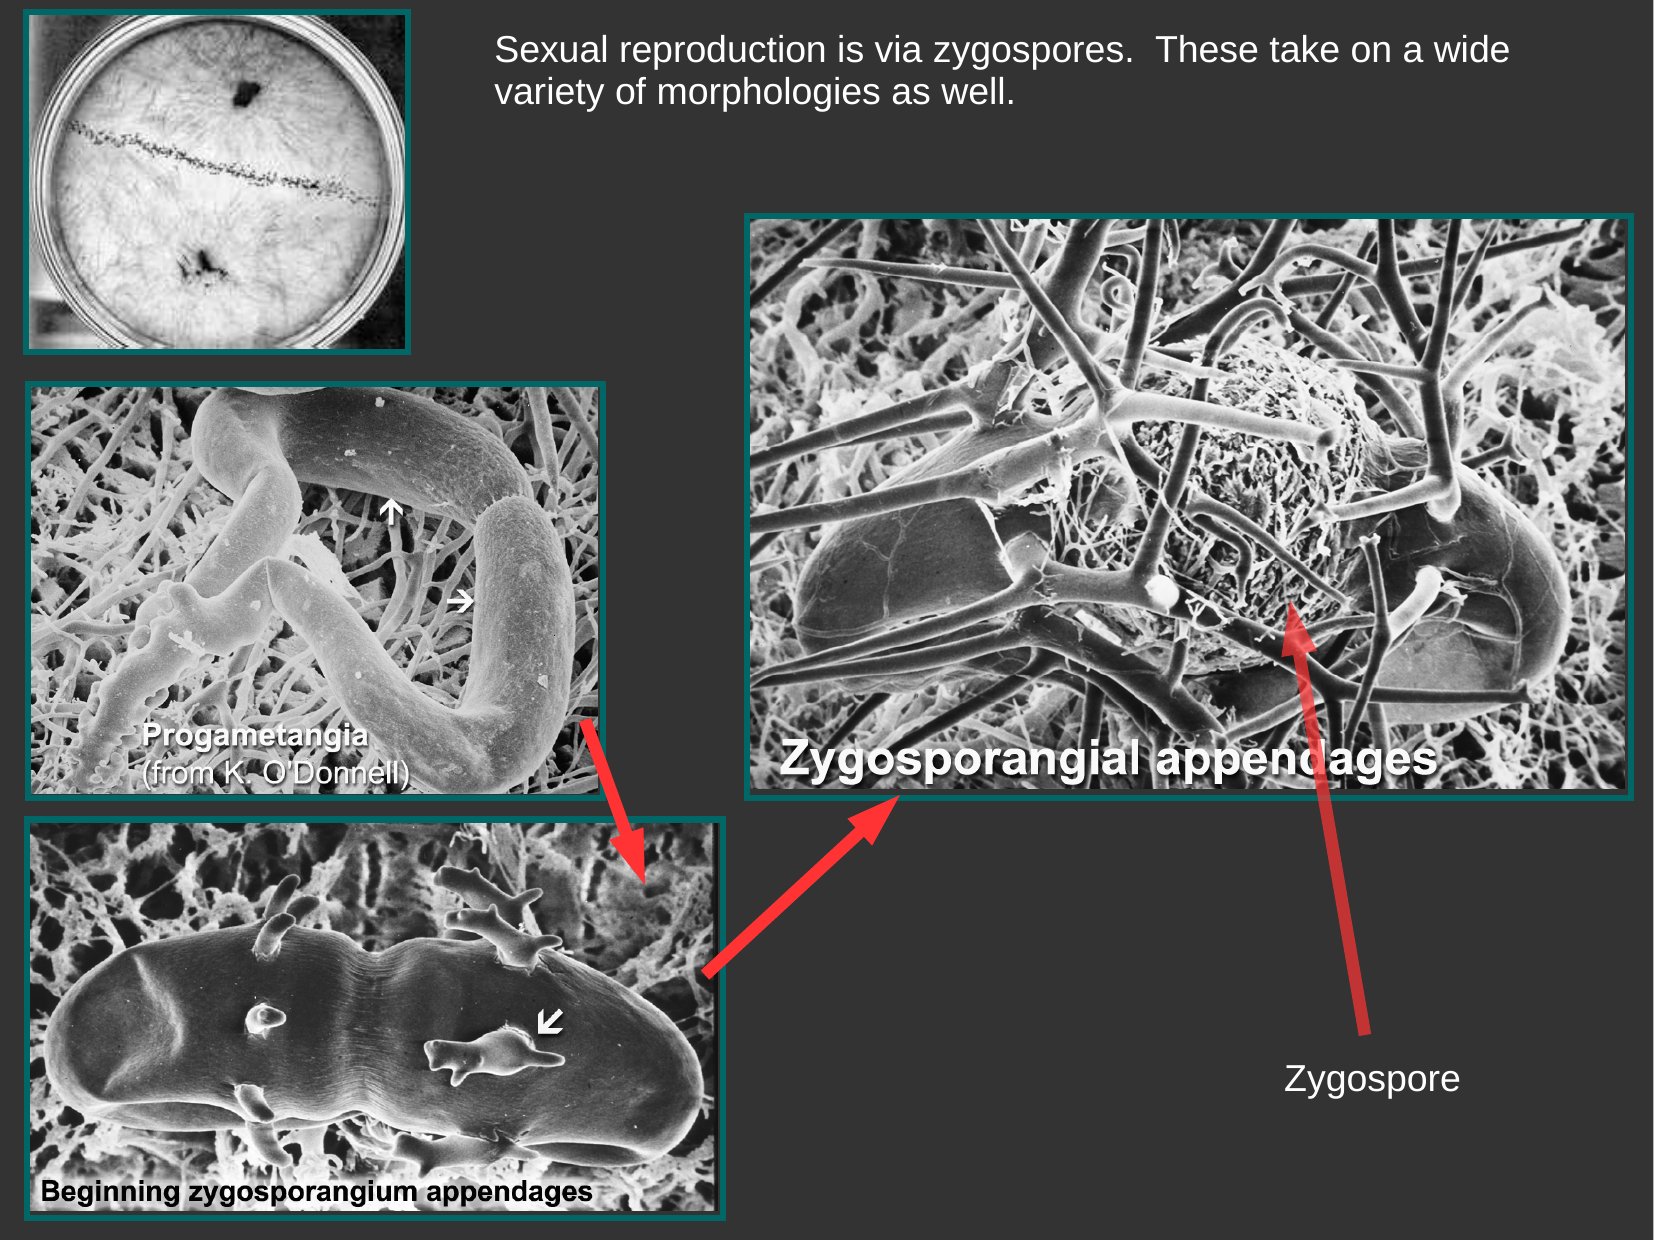

Sexual reproduction is via zygospores. These take on a wide variety of morphologies as well.
Zygospore